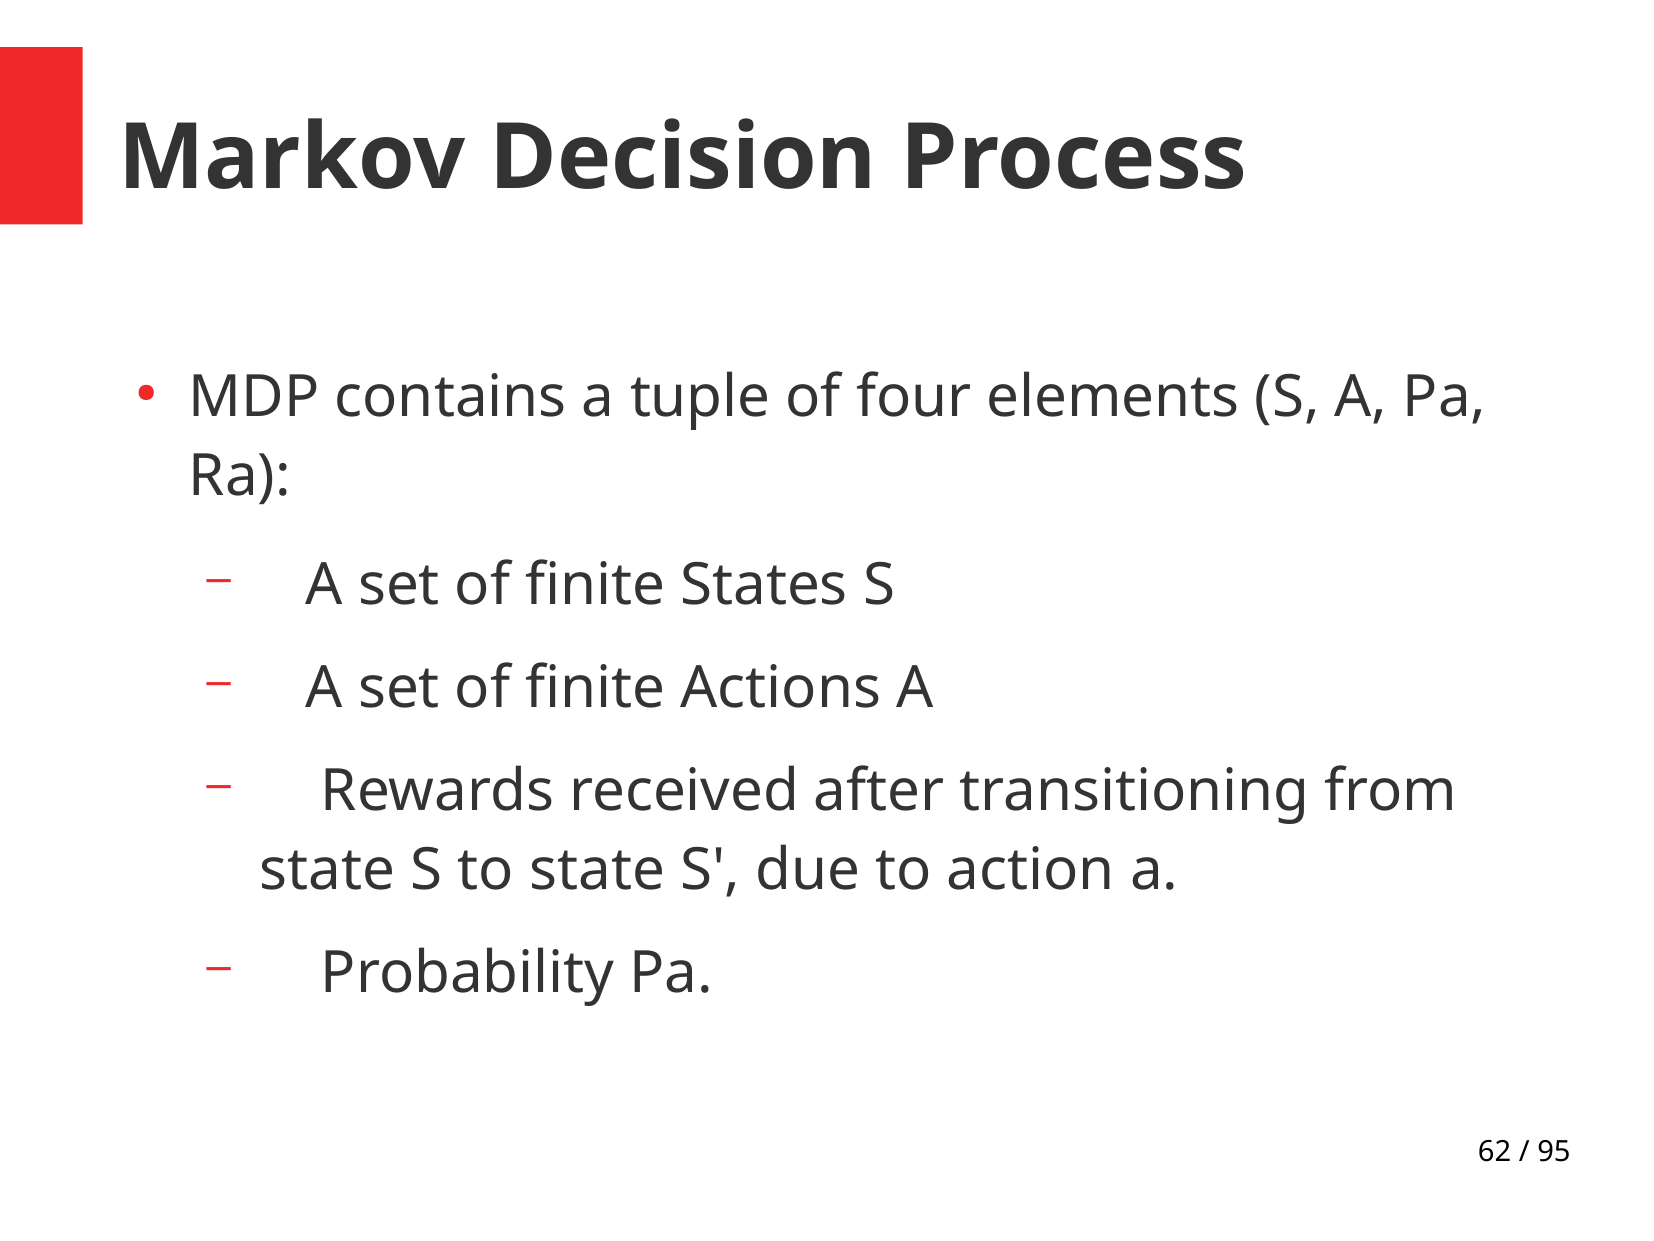

# Markov Decision Process
MDP contains a tuple of four elements (S, A, Pa, Ra):
 A set of finite States S
 A set of finite Actions A
 Rewards received after transitioning from state S to state S', due to action a.
 Probability Pa.
62